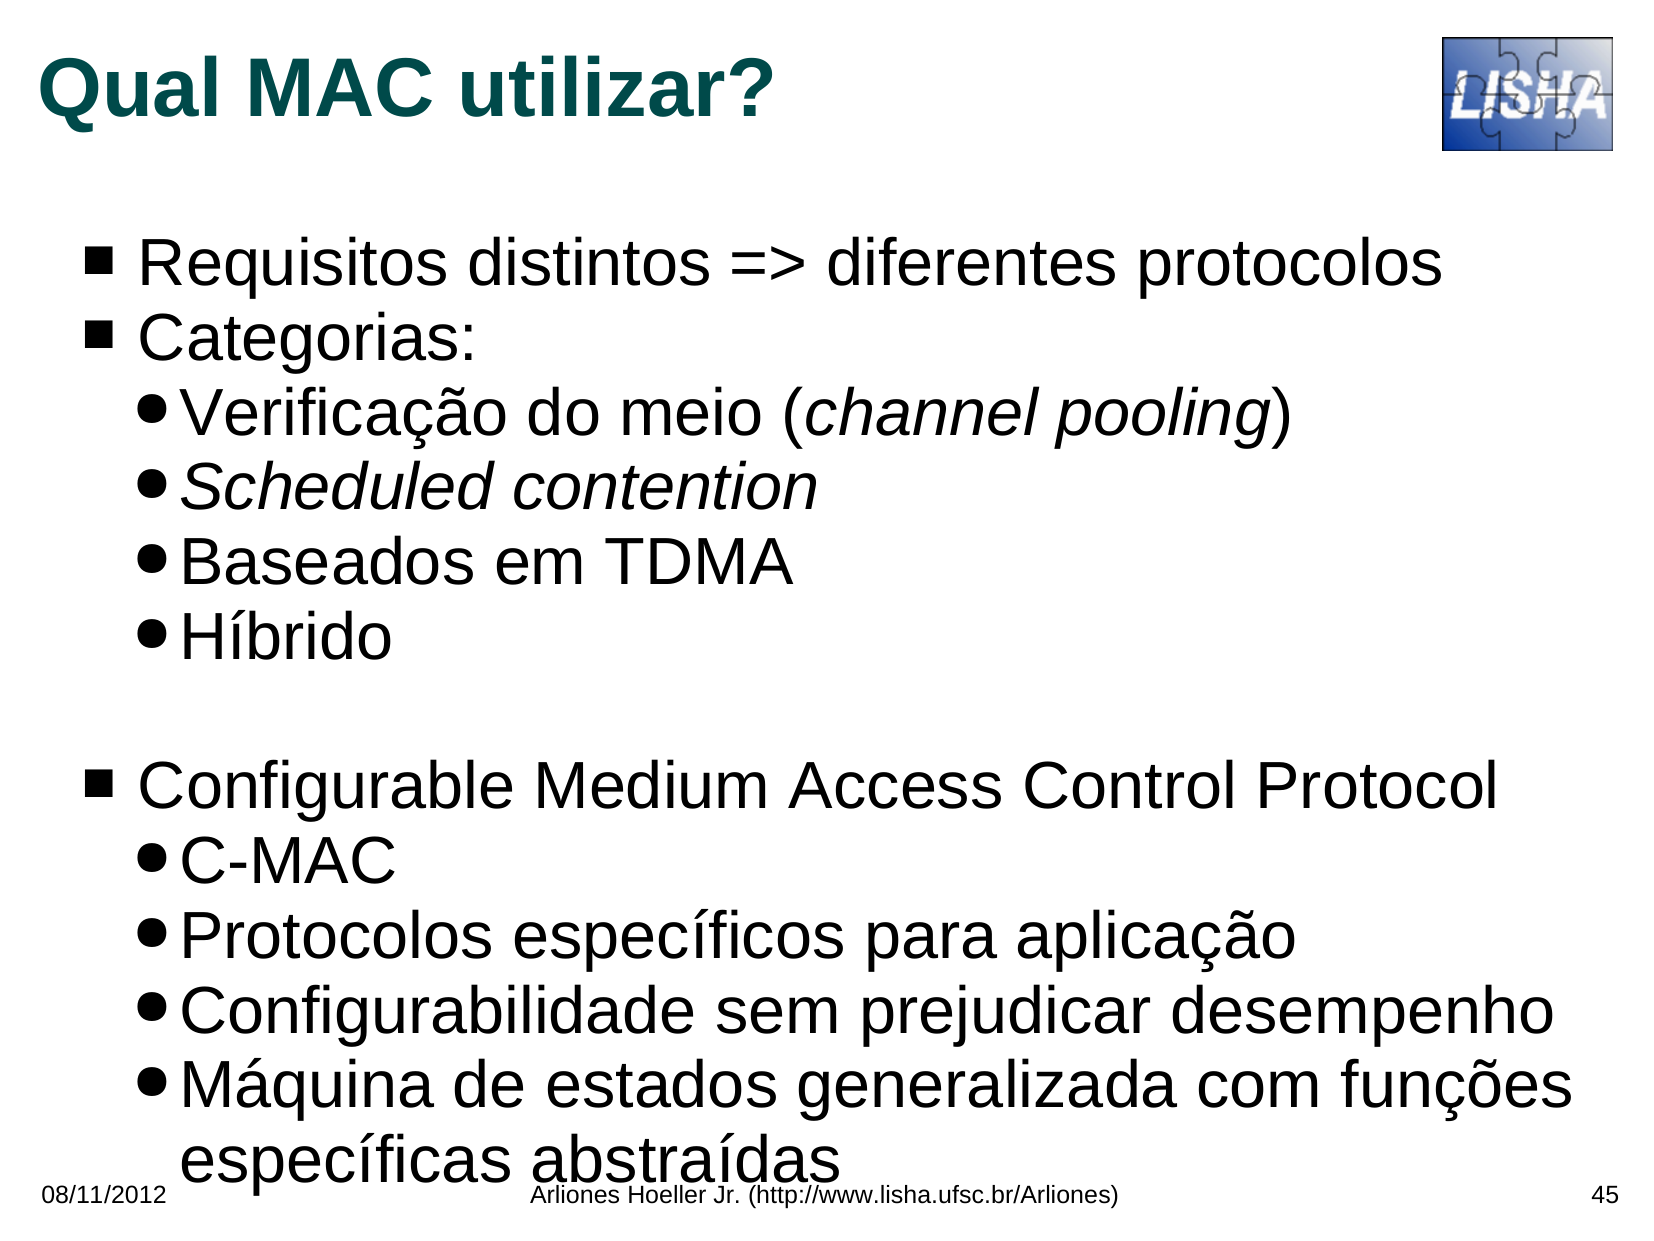

# Qual MAC utilizar?
Requisitos distintos => diferentes protocolos
Categorias:
Verificação do meio (channel pooling)
Scheduled contention
Baseados em TDMA
Híbrido
Configurable Medium Access Control Protocol
C-MAC
Protocolos específicos para aplicação
Configurabilidade sem prejudicar desempenho
Máquina de estados generalizada com funções específicas abstraídas